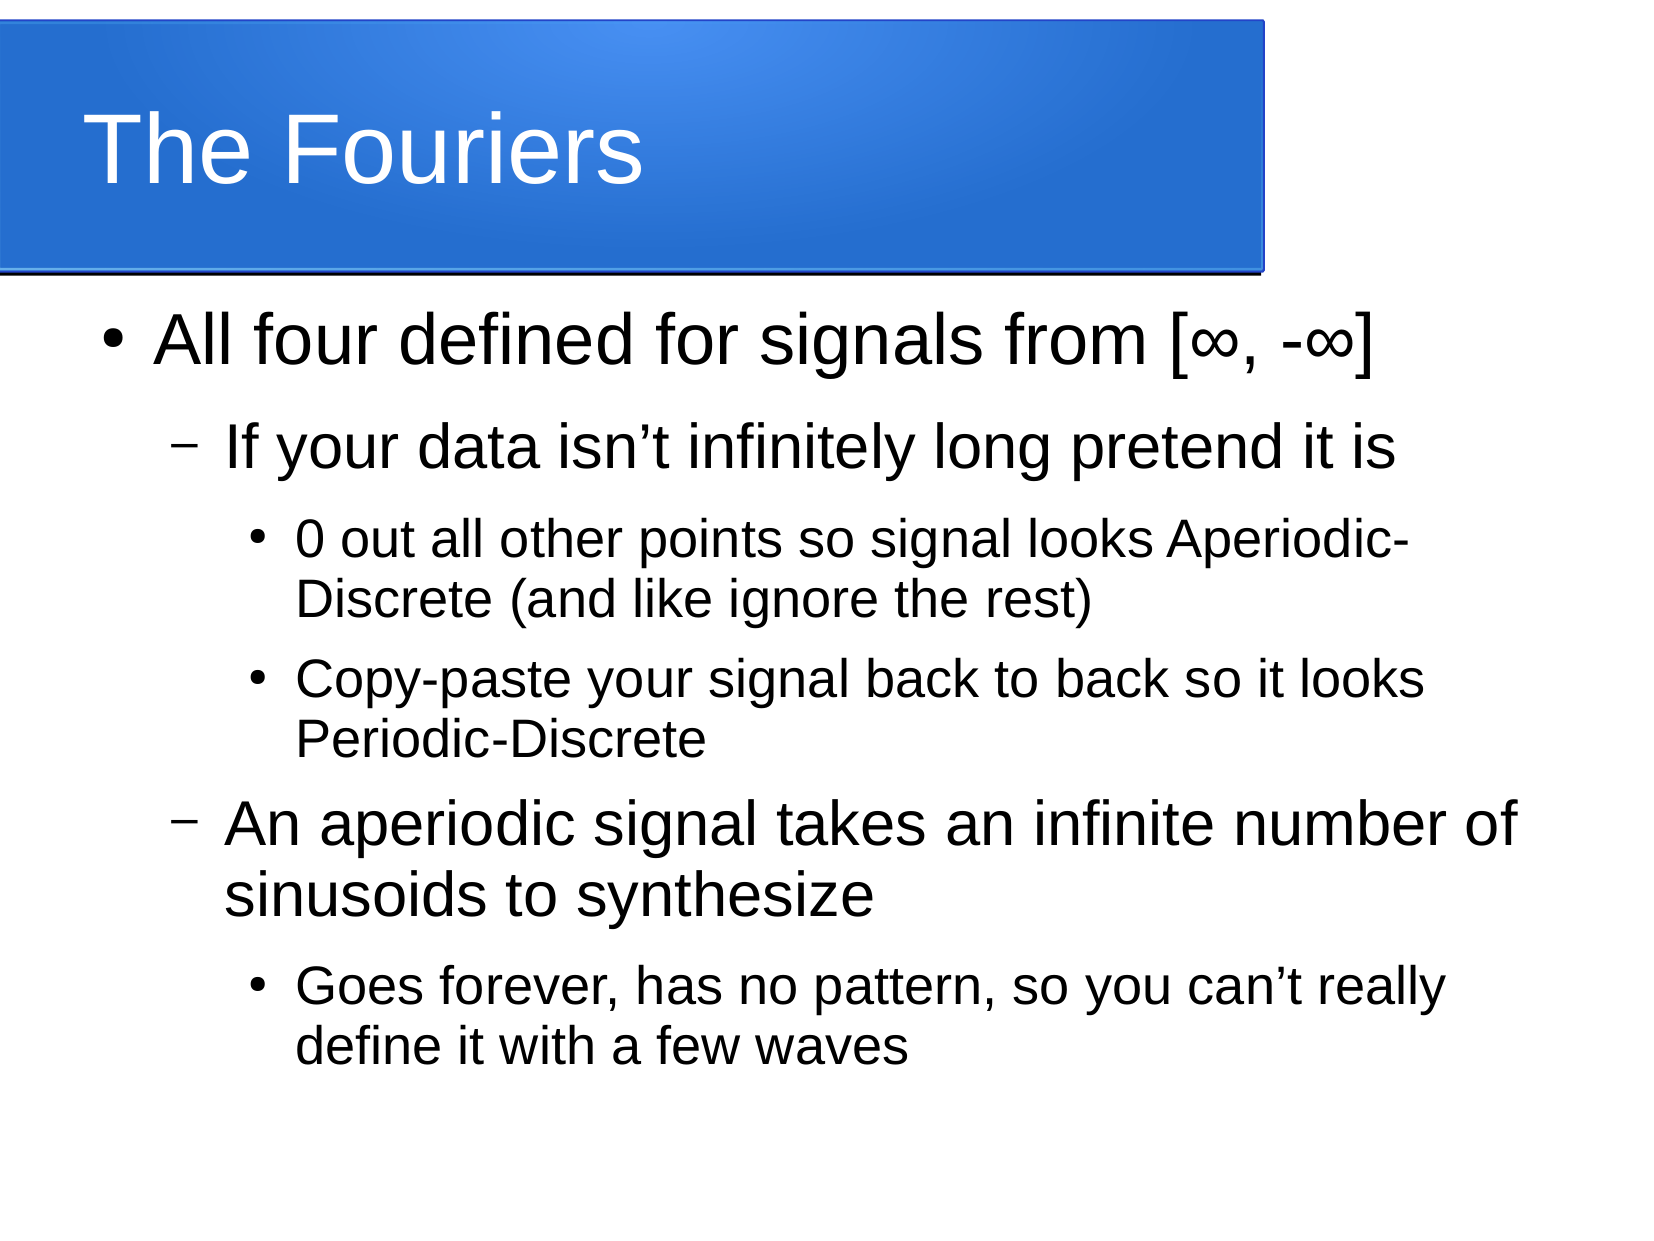

# The Fouriers
All four defined for signals from [∞, -∞]
If your data isn’t infinitely long pretend it is
0 out all other points so signal looks Aperiodic-Discrete (and like ignore the rest)
Copy-paste your signal back to back so it looks Periodic-Discrete
An aperiodic signal takes an infinite number of sinusoids to synthesize
Goes forever, has no pattern, so you can’t really define it with a few waves